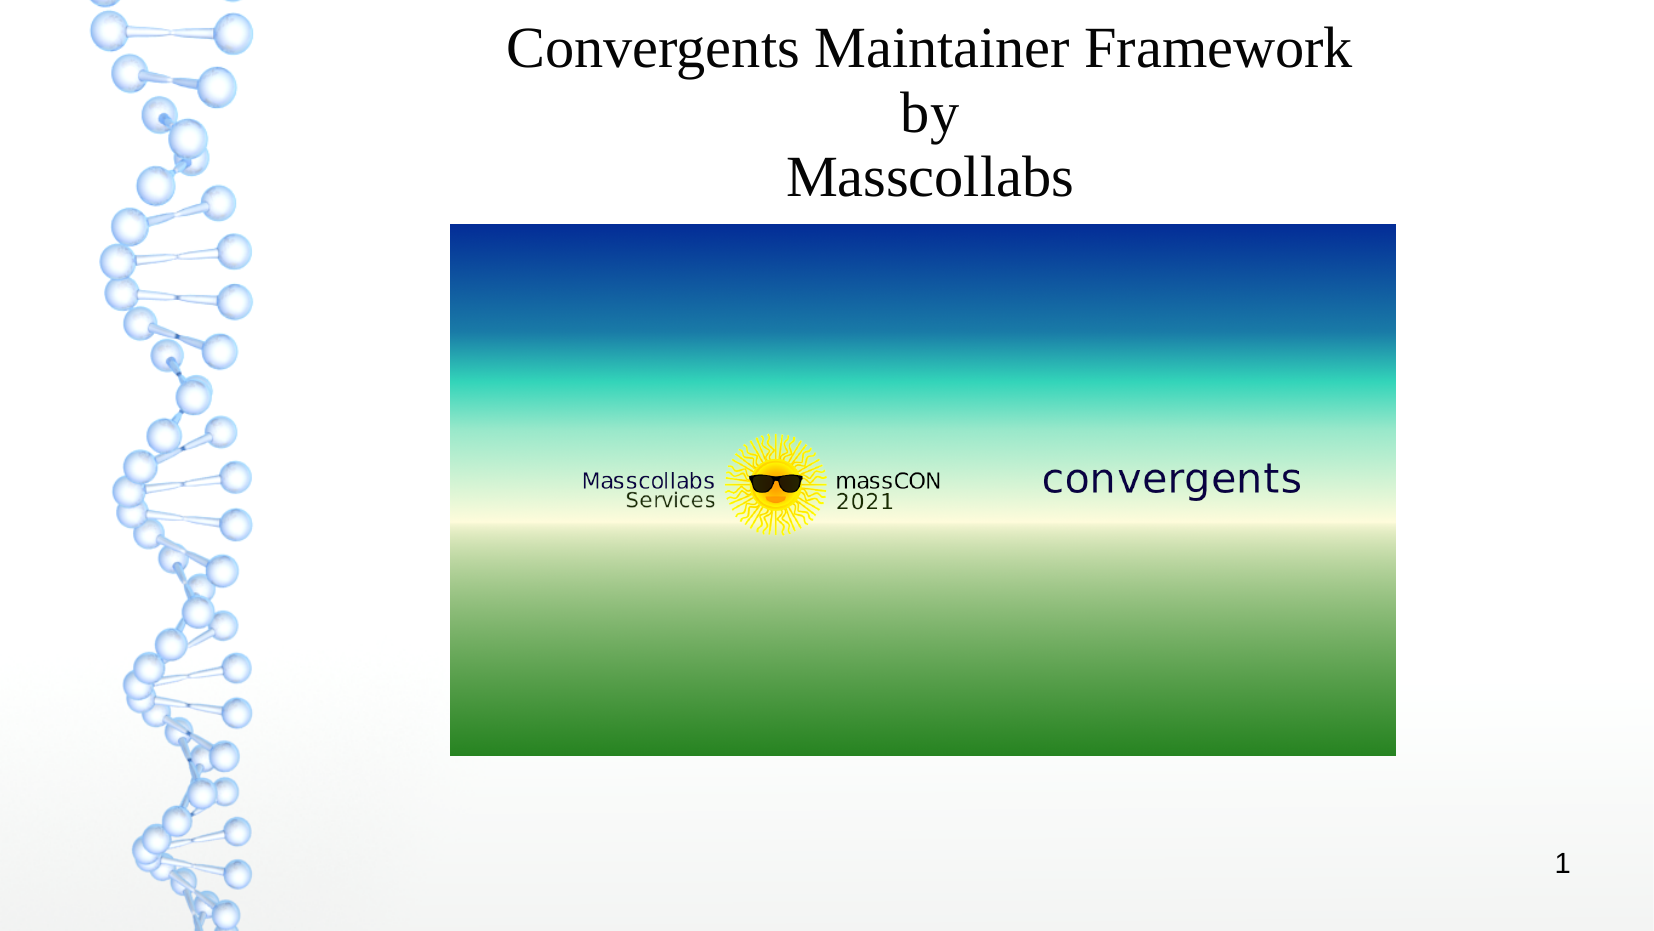

# Convergents Maintainer Framework by Masscollabs
1